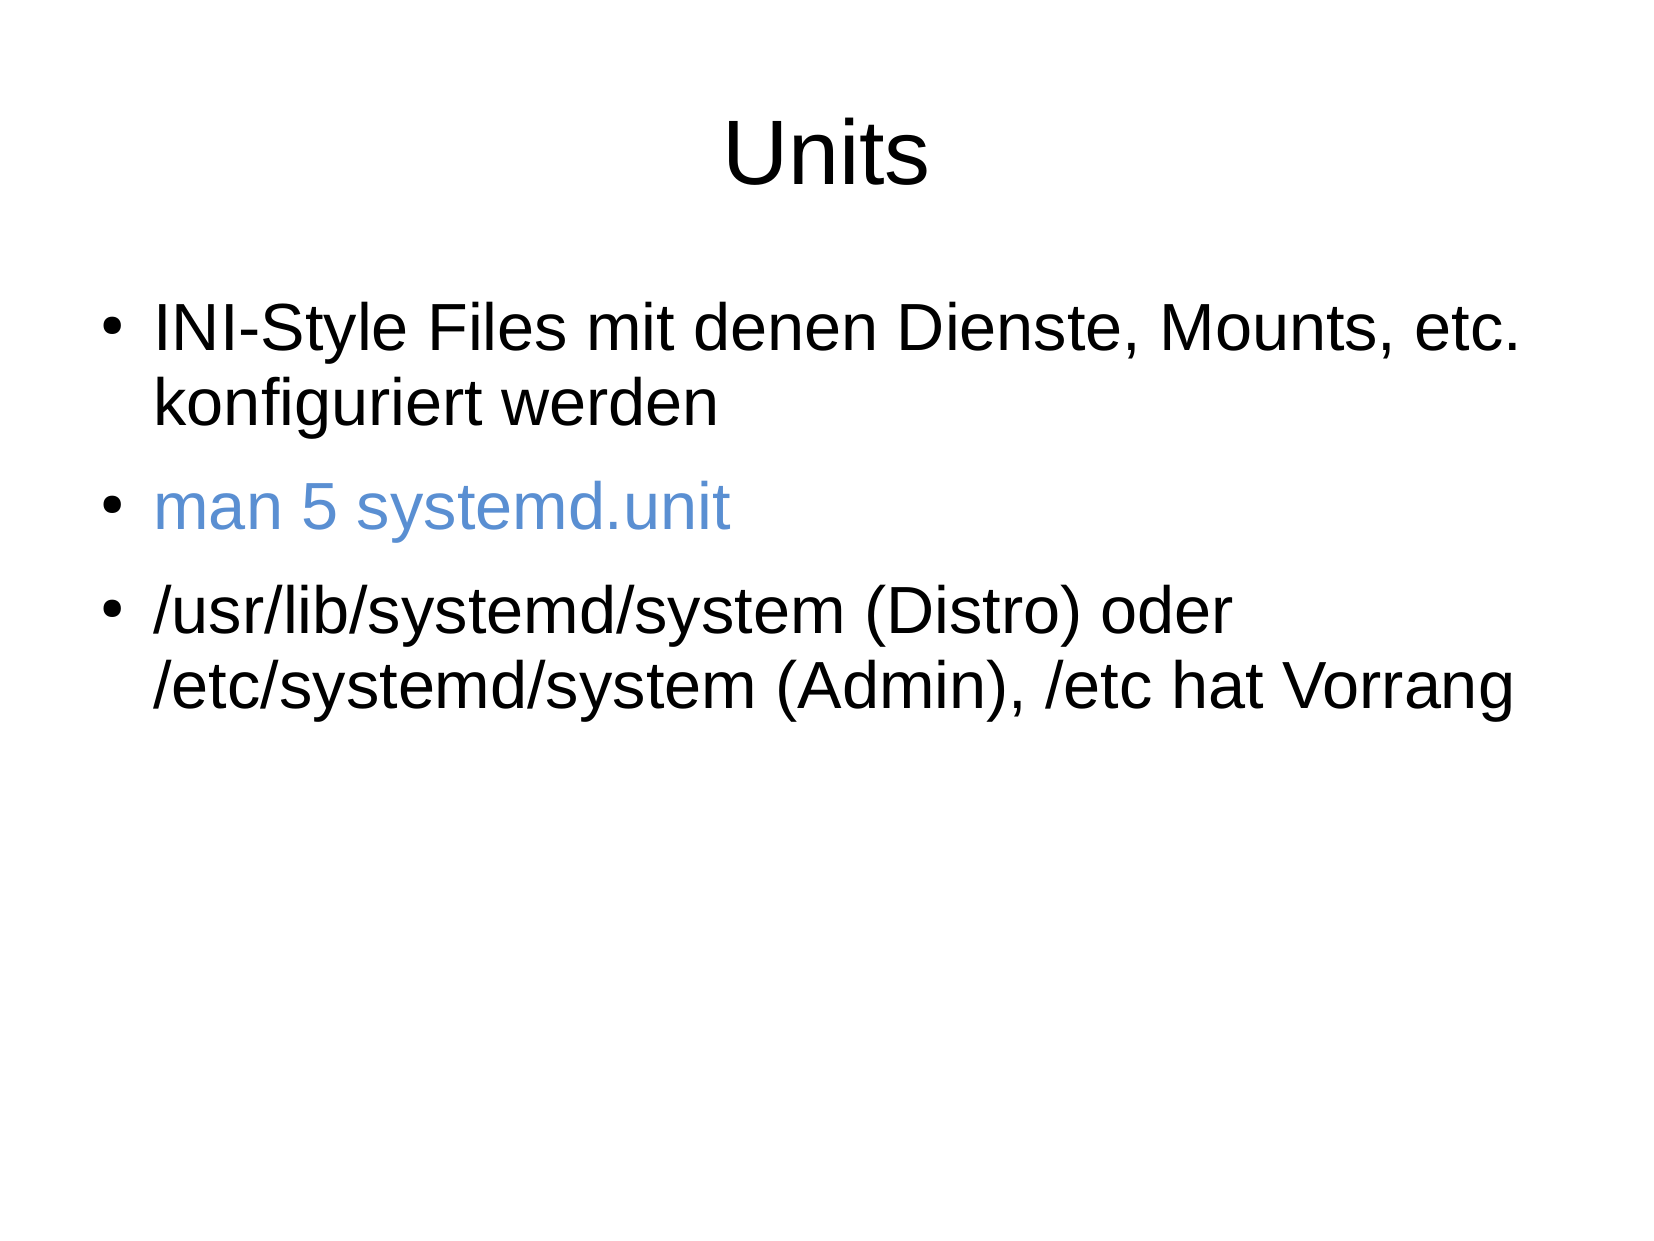

# Units
INI-Style Files mit denen Dienste, Mounts, etc. konfiguriert werden
man 5 systemd.unit
/usr/lib/systemd/system (Distro) oder /etc/systemd/system (Admin), /etc hat Vorrang